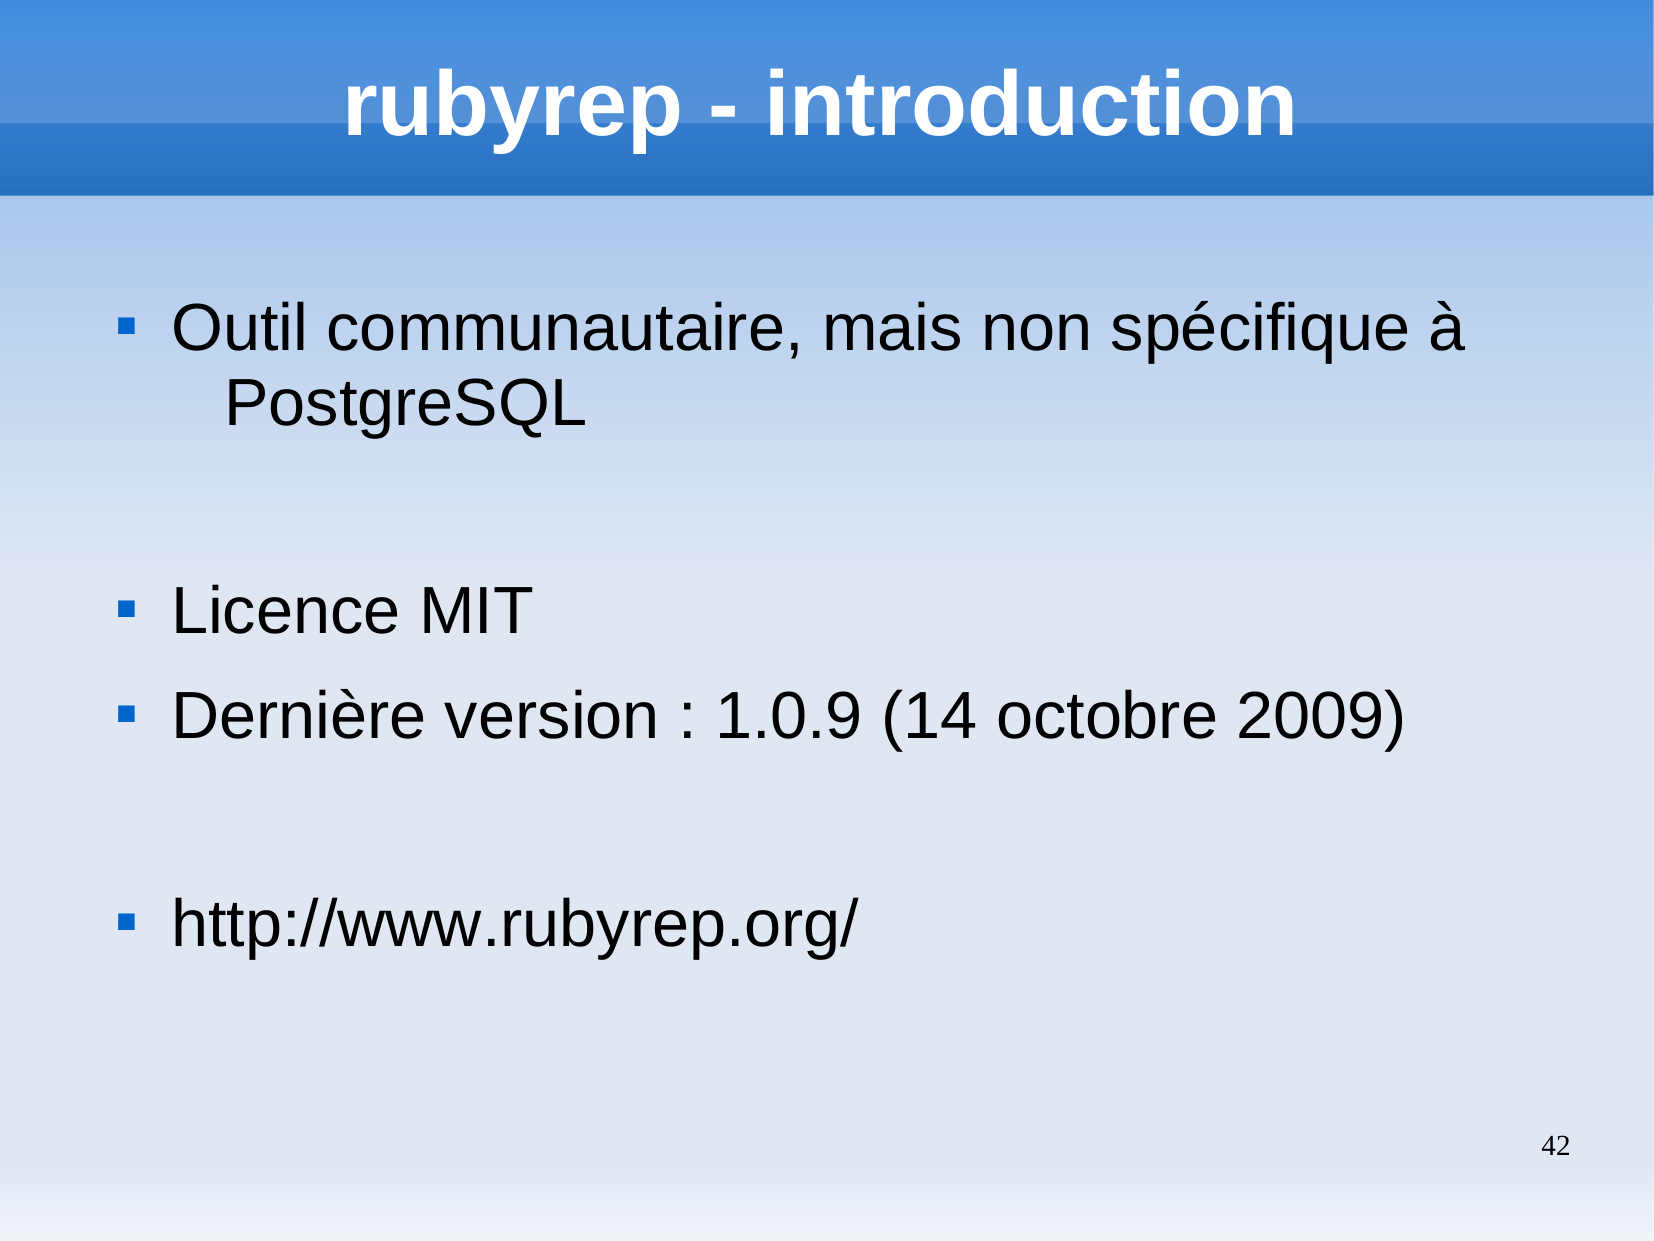

# rubyrep - introduction
Outil communautaire, mais non spécifique à PostgreSQL
Licence MIT
Dernière version : 1.0.9 (14 octobre 2009)
http://www.rubyrep.org/
42